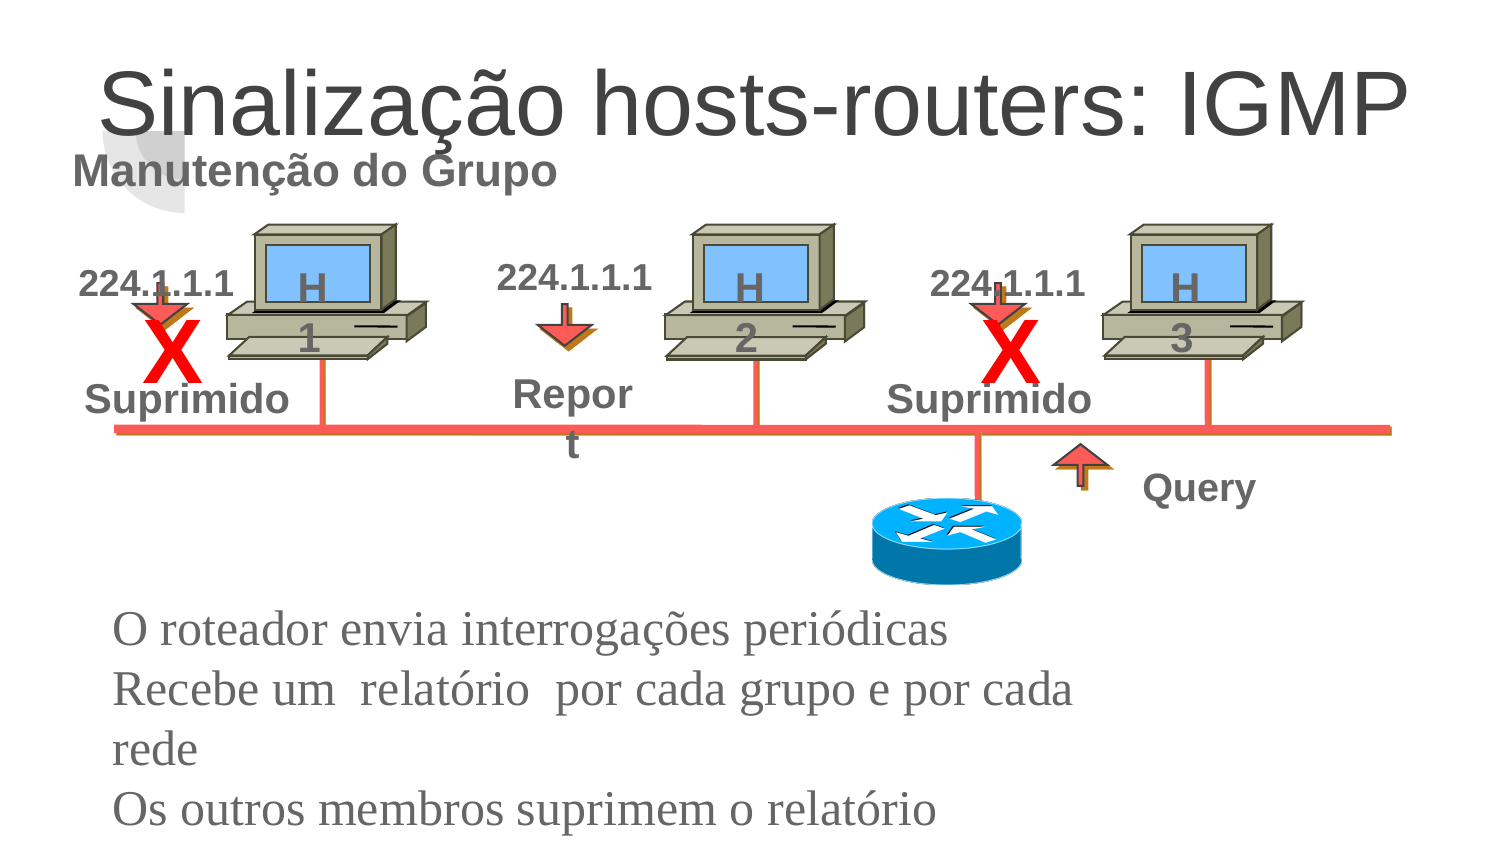

# Sinalização hosts-routers: IGMP
Manutenção do Grupo
H1
H2
H3
224.1.1.1
224.1.1.1
X
X
Suprimido
Suprimido
224.1.1.1
Report
Query
O roteador envia interrogações periódicas
Recebe um relatório por cada grupo e por cada rede
Os outros membros suprimem o relatório